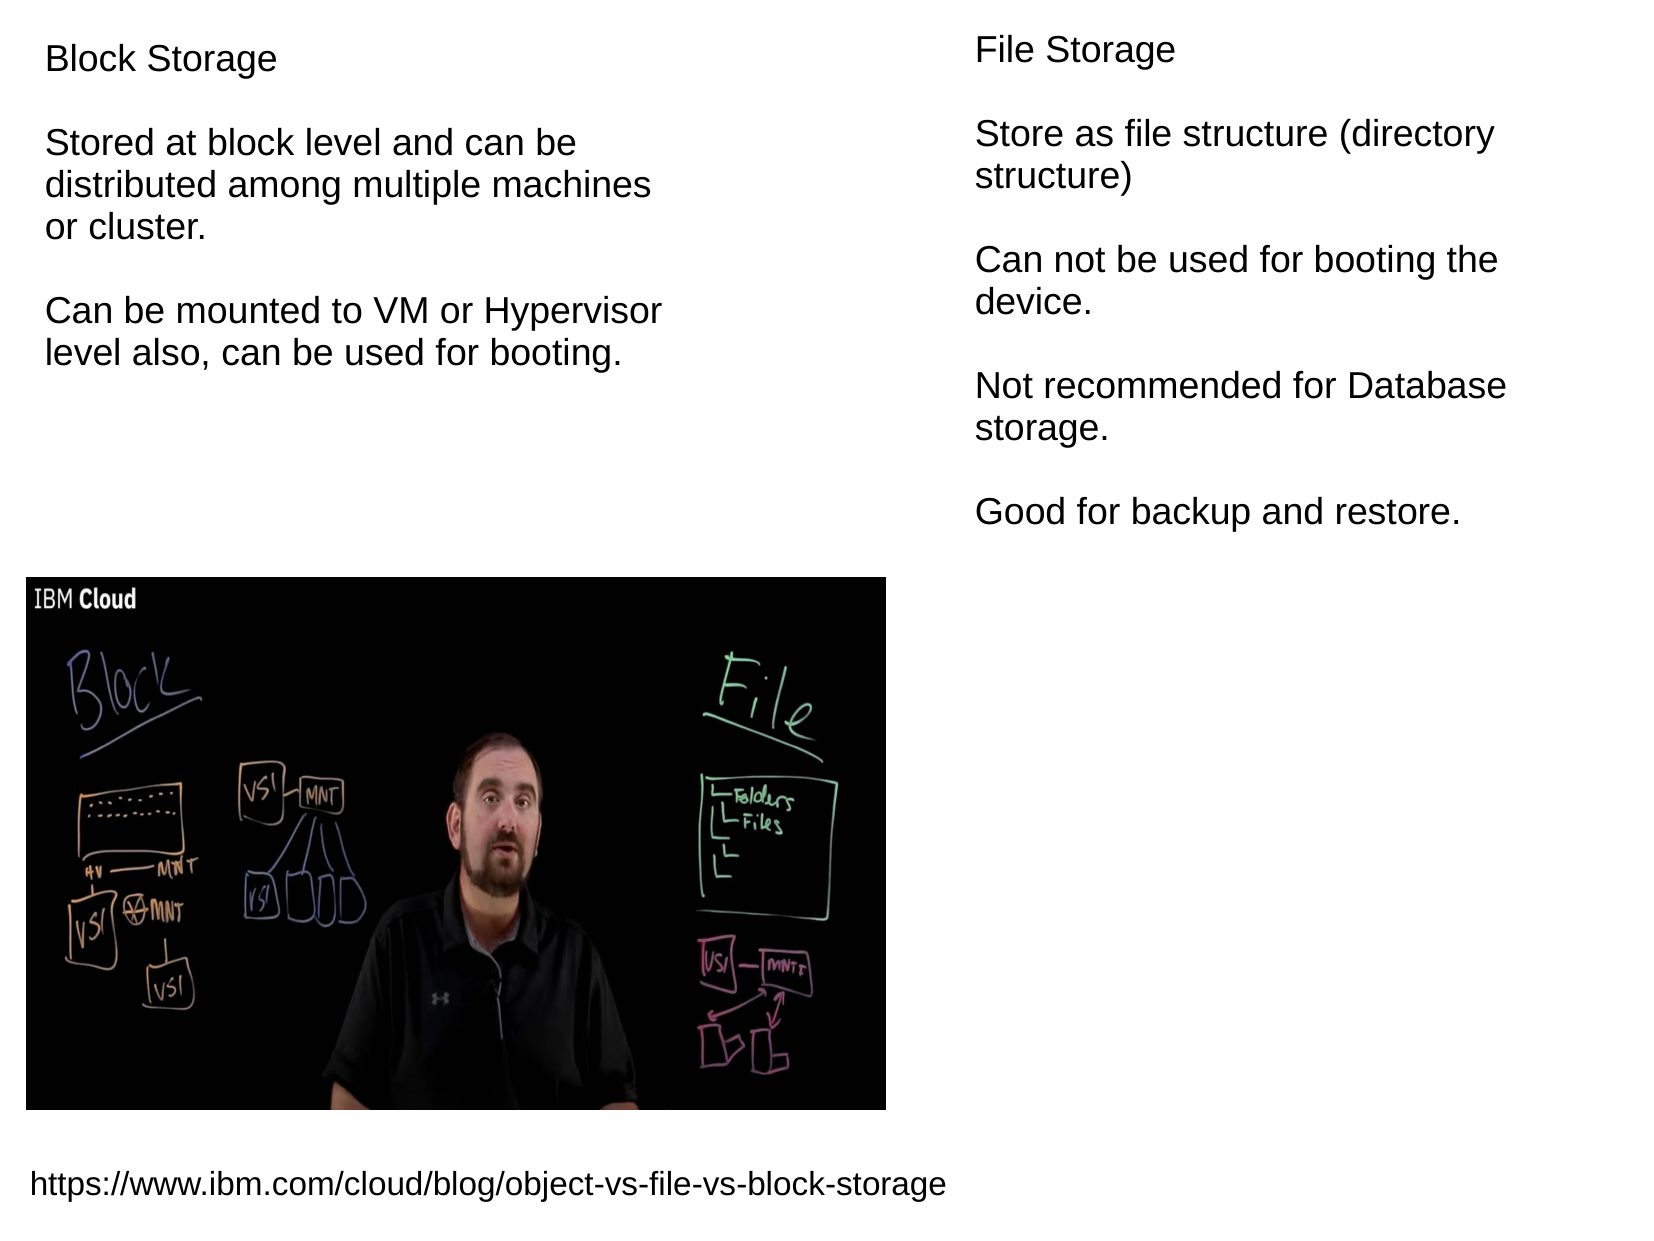

File Storage
Store as file structure (directory structure)
Can not be used for booting the device.
Not recommended for Database storage.
Good for backup and restore.
Block Storage
Stored at block level and can be distributed among multiple machines or cluster.
Can be mounted to VM or Hypervisor level also, can be used for booting.
https://www.ibm.com/cloud/blog/object-vs-file-vs-block-storage